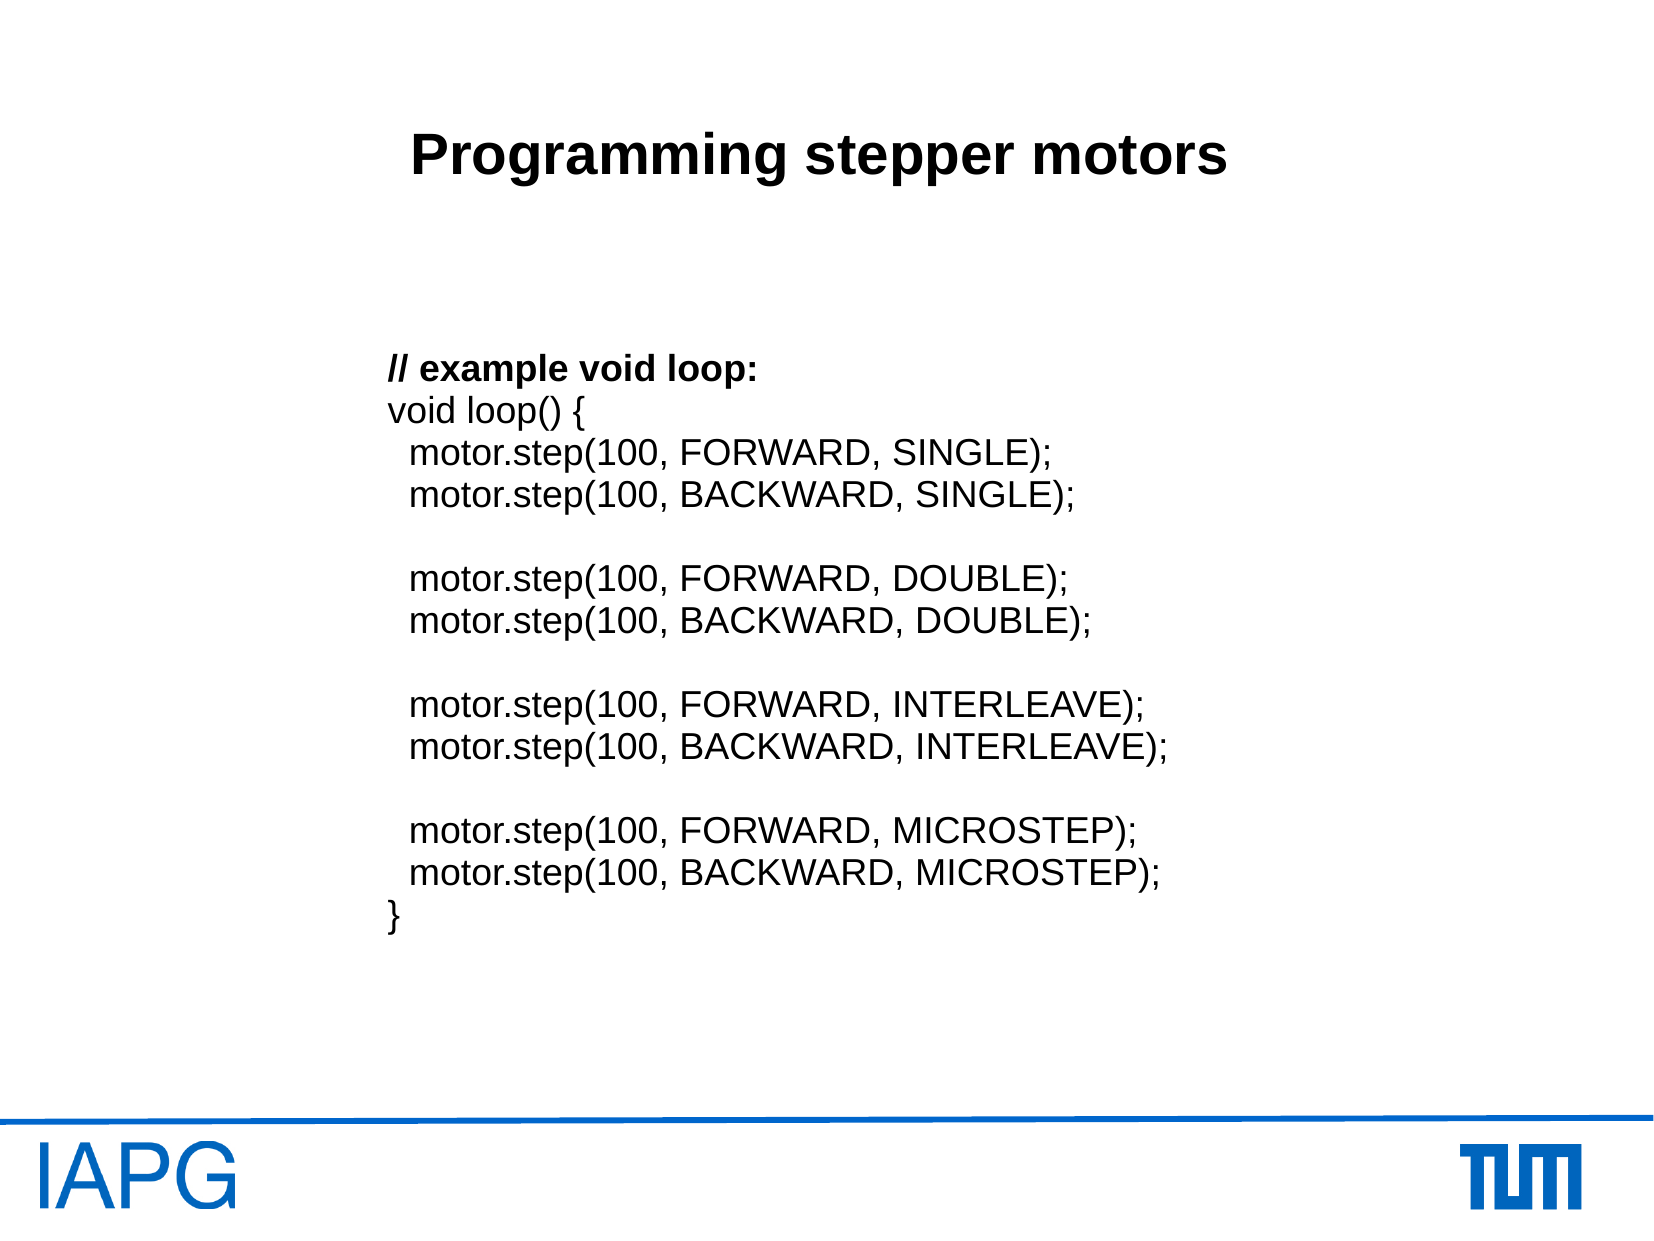

Programming stepper motors
// example void loop:
void loop() {
 motor.step(100, FORWARD, SINGLE);
 motor.step(100, BACKWARD, SINGLE);
 motor.step(100, FORWARD, DOUBLE);
 motor.step(100, BACKWARD, DOUBLE);
 motor.step(100, FORWARD, INTERLEAVE);
 motor.step(100, BACKWARD, INTERLEAVE);
 motor.step(100, FORWARD, MICROSTEP);
 motor.step(100, BACKWARD, MICROSTEP);
}